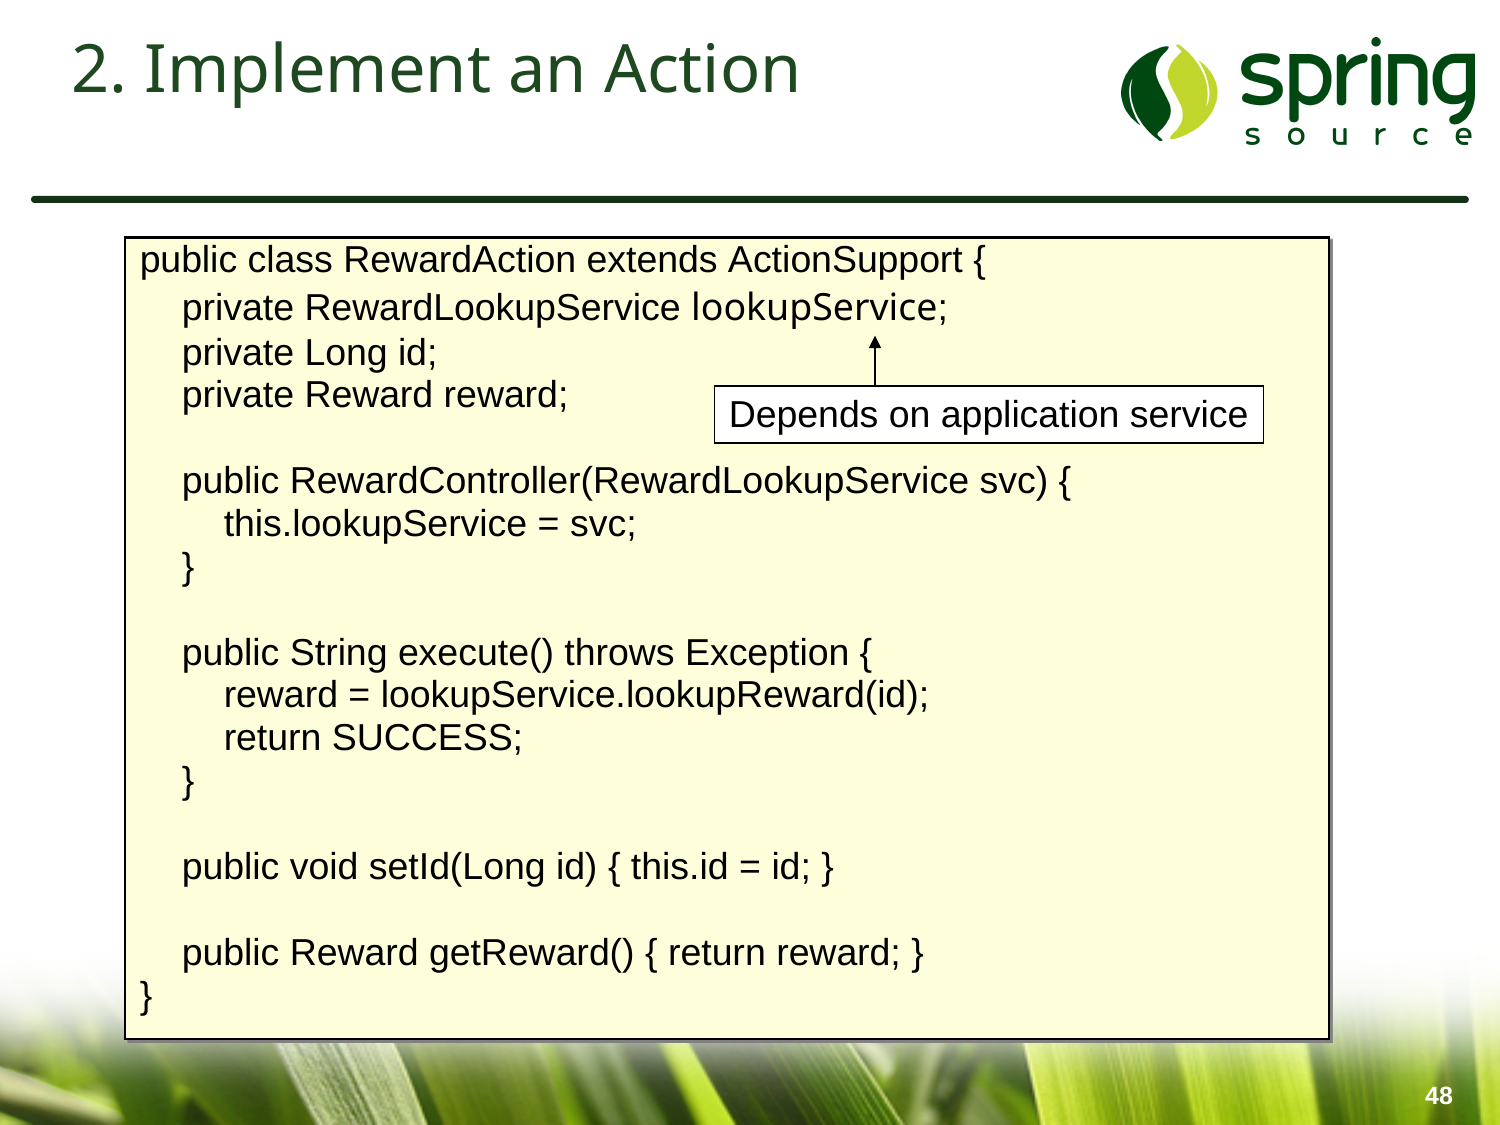

# 2. Implement an Action
public class RewardAction extends ActionSupport {
 private RewardLookupService lookupService;
 private Long id;
 private Reward reward;
 public RewardController(RewardLookupService svc) {
 this.lookupService = svc;
 }
 public String execute() throws Exception {
 reward = lookupService.lookupReward(id);
 return SUCCESS;
 }
 public void setId(Long id) { this.id = id; }
 public Reward getReward() { return reward; }
}
Depends on application service